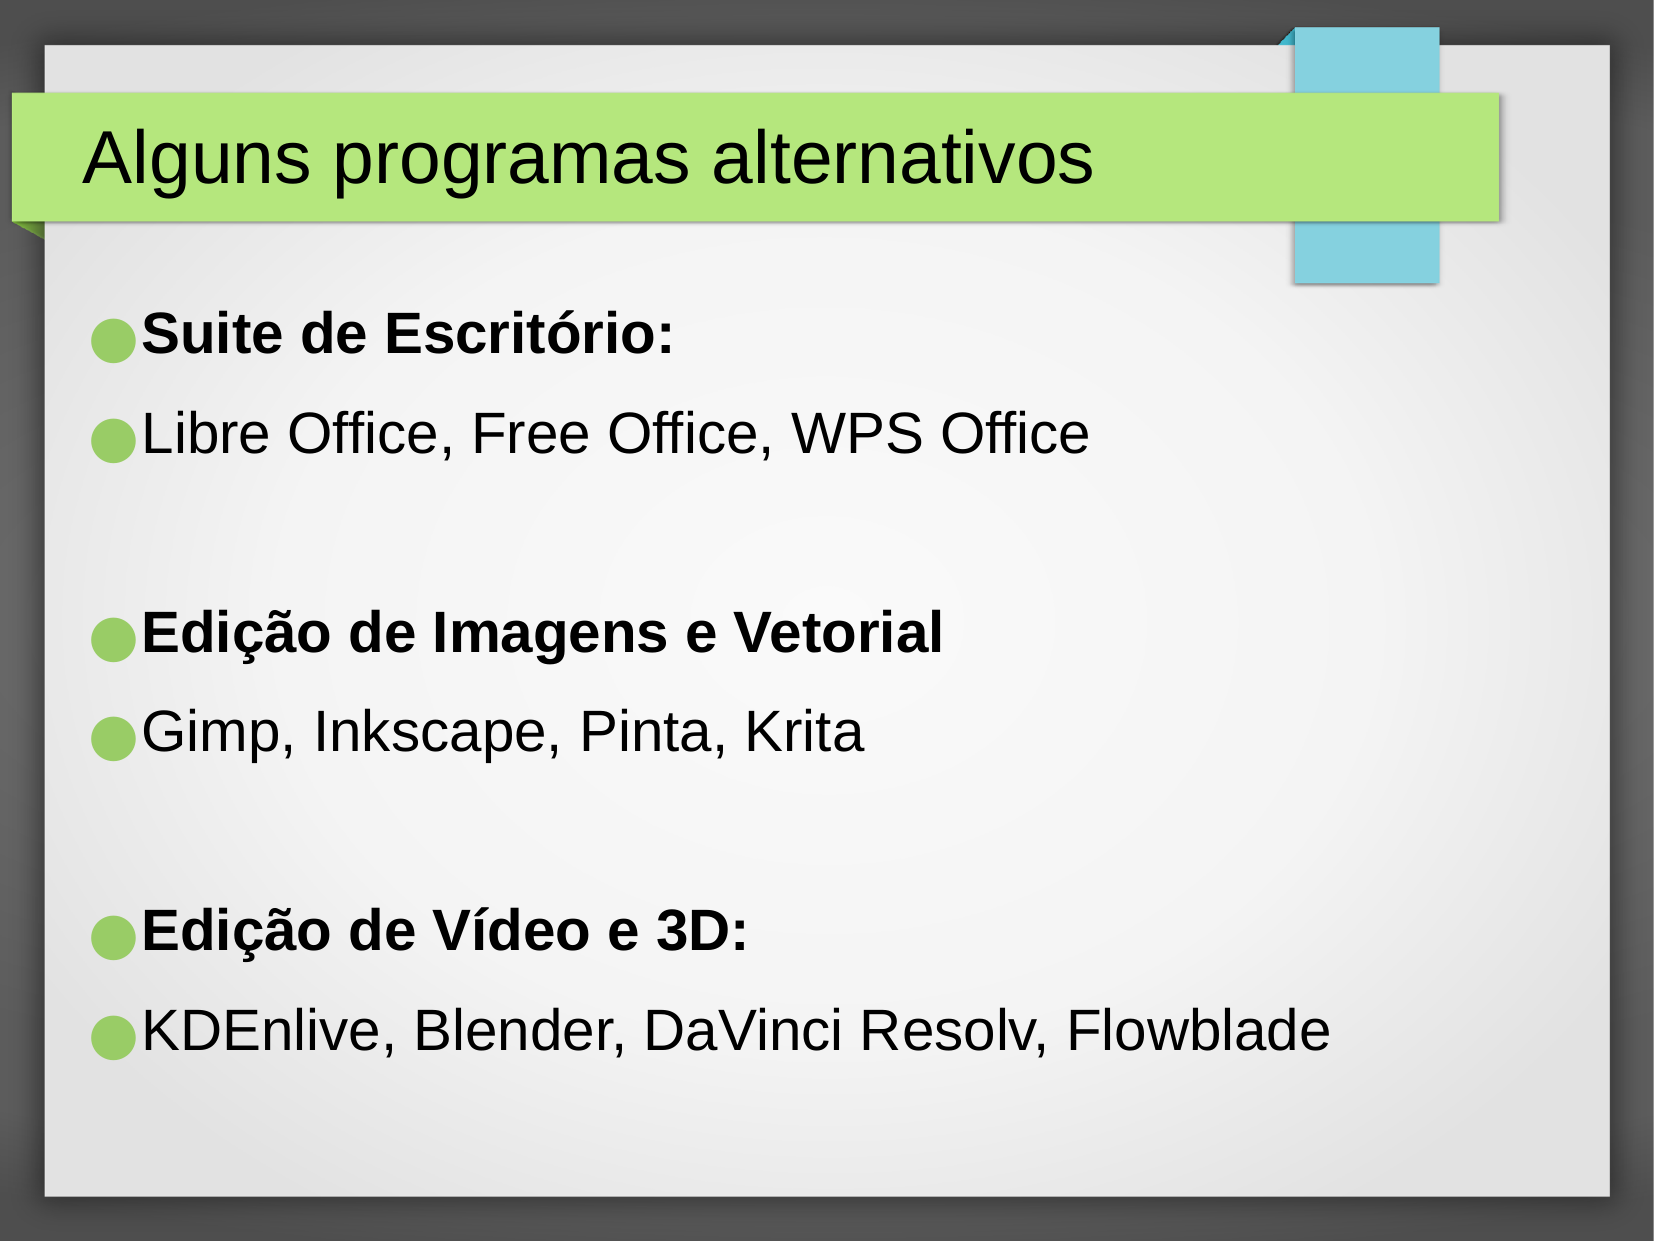

Alguns programas alternativos
Suite de Escritório:
Libre Office, Free Office, WPS Office
Edição de Imagens e Vetorial
Gimp, Inkscape, Pinta, Krita
Edição de Vídeo e 3D:
KDEnlive, Blender, DaVinci Resolv, Flowblade